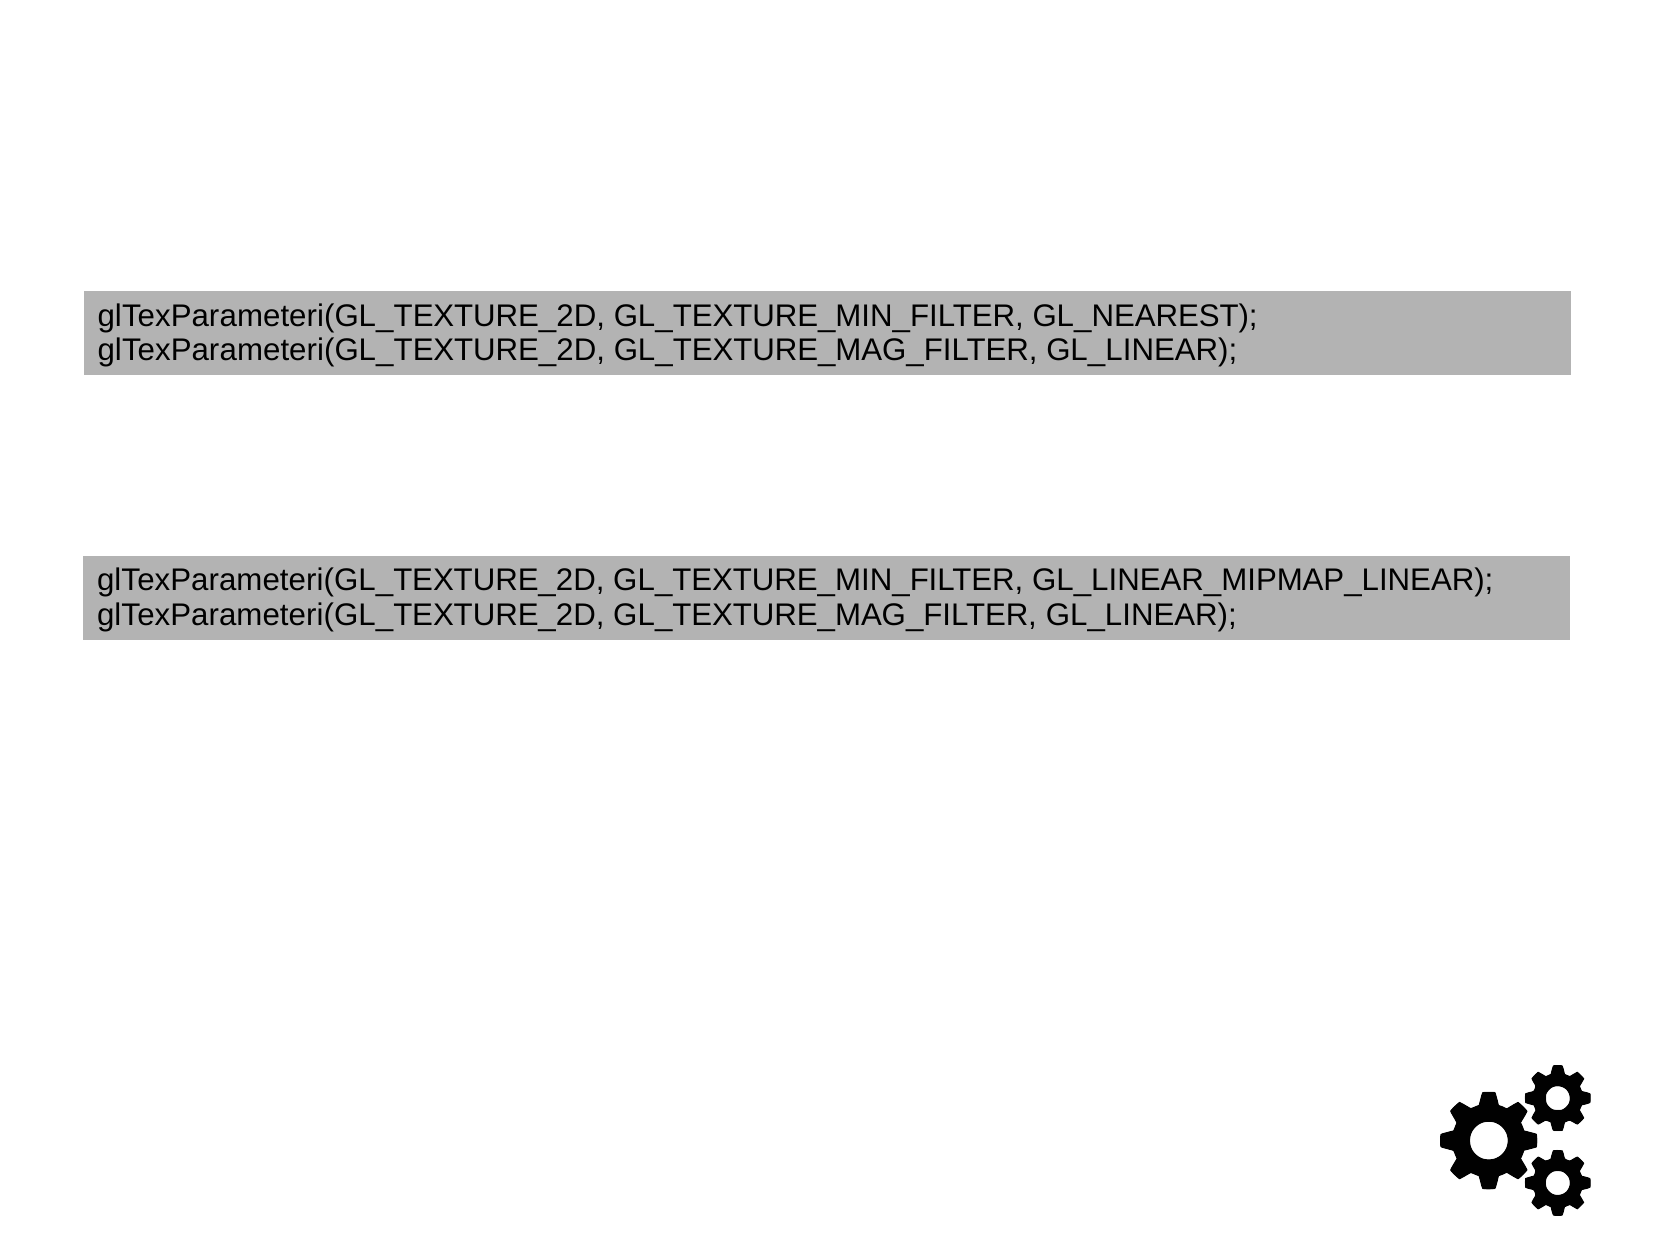

#
| glTexParameteri(GL\_TEXTURE\_2D, GL\_TEXTURE\_MIN\_FILTER, GL\_NEAREST); glTexParameteri(GL\_TEXTURE\_2D, GL\_TEXTURE\_MAG\_FILTER, GL\_LINEAR); |
| --- |
| glTexParameteri(GL\_TEXTURE\_2D, GL\_TEXTURE\_MIN\_FILTER, GL\_LINEAR\_MIPMAP\_LINEAR); glTexParameteri(GL\_TEXTURE\_2D, GL\_TEXTURE\_MAG\_FILTER, GL\_LINEAR); |
| --- |